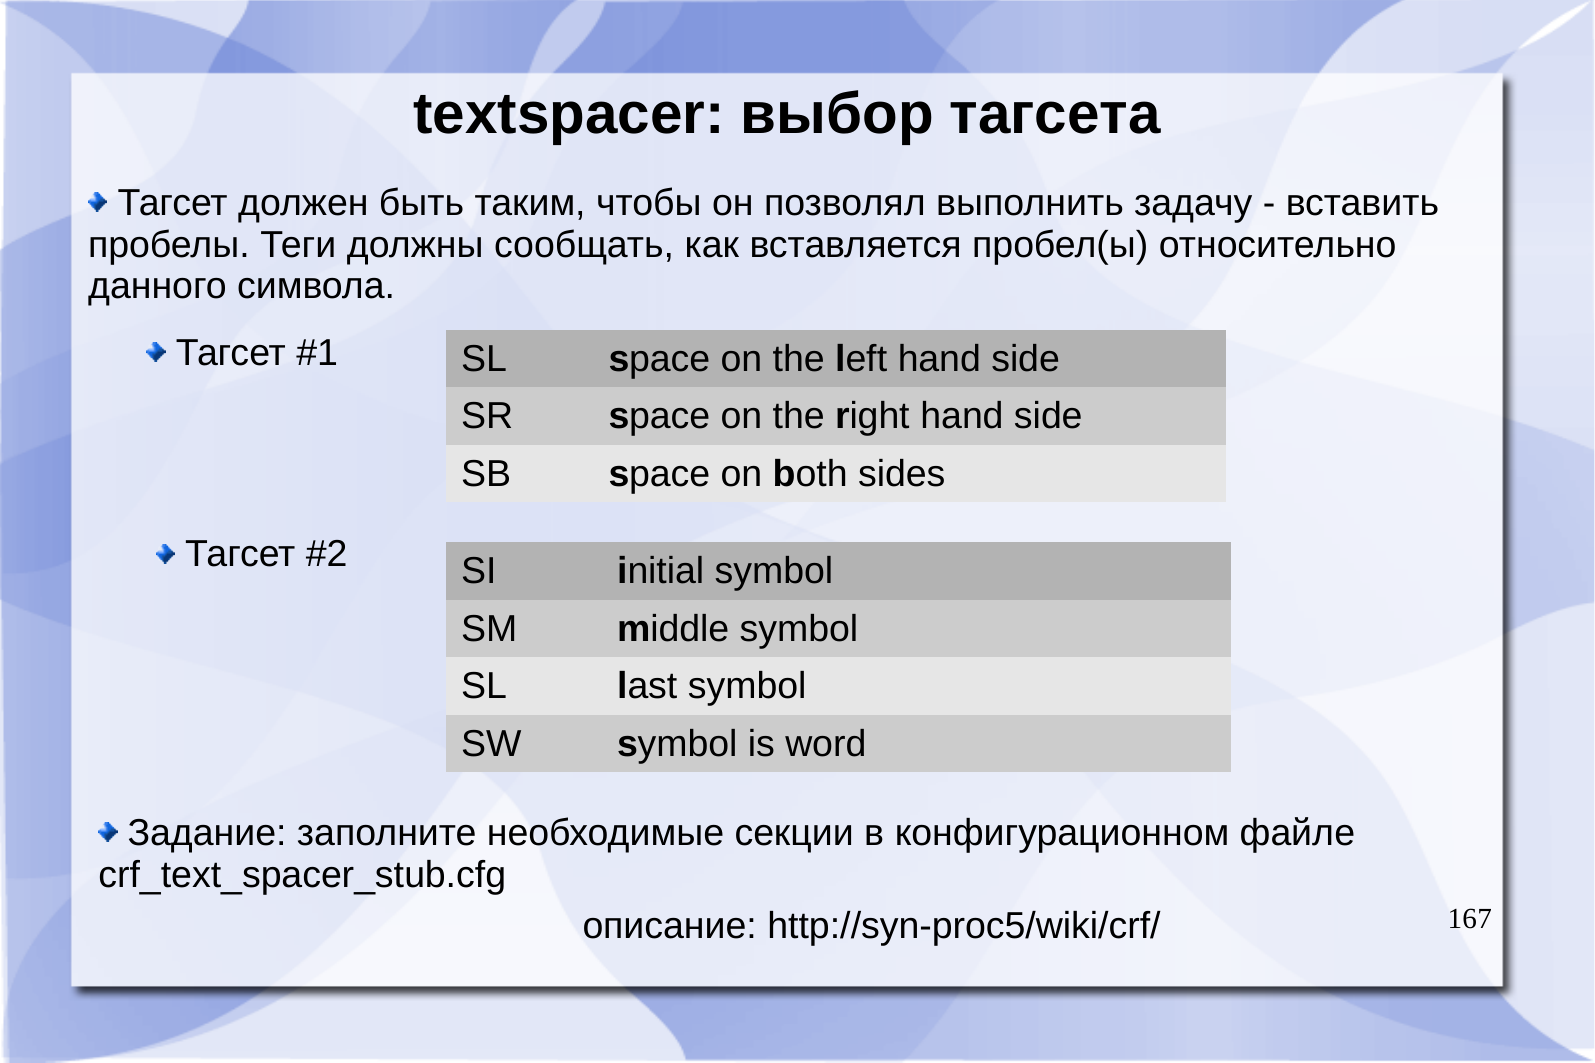

# textspacer: выбор тагсета
 Тагсет должен быть таким, чтобы он позволял выполнить задачу - вставить пробелы. Теги должны сообщать, как вставляется пробел(ы) относительно данного символа.
 Тагсет #1
| SL | space on the left hand side |
| --- | --- |
| SR | space on the right hand side |
| SB | space on both sides |
 Тагсет #2
| SI | initial symbol |
| --- | --- |
| SM | middle symbol |
| SL | last symbol |
| SW | symbol is word |
 Задание: заполните необходимые секции в конфигурационном файле crf_text_spacer_stub.cfg
описание: http://syn-proc5/wiki/crf/
167